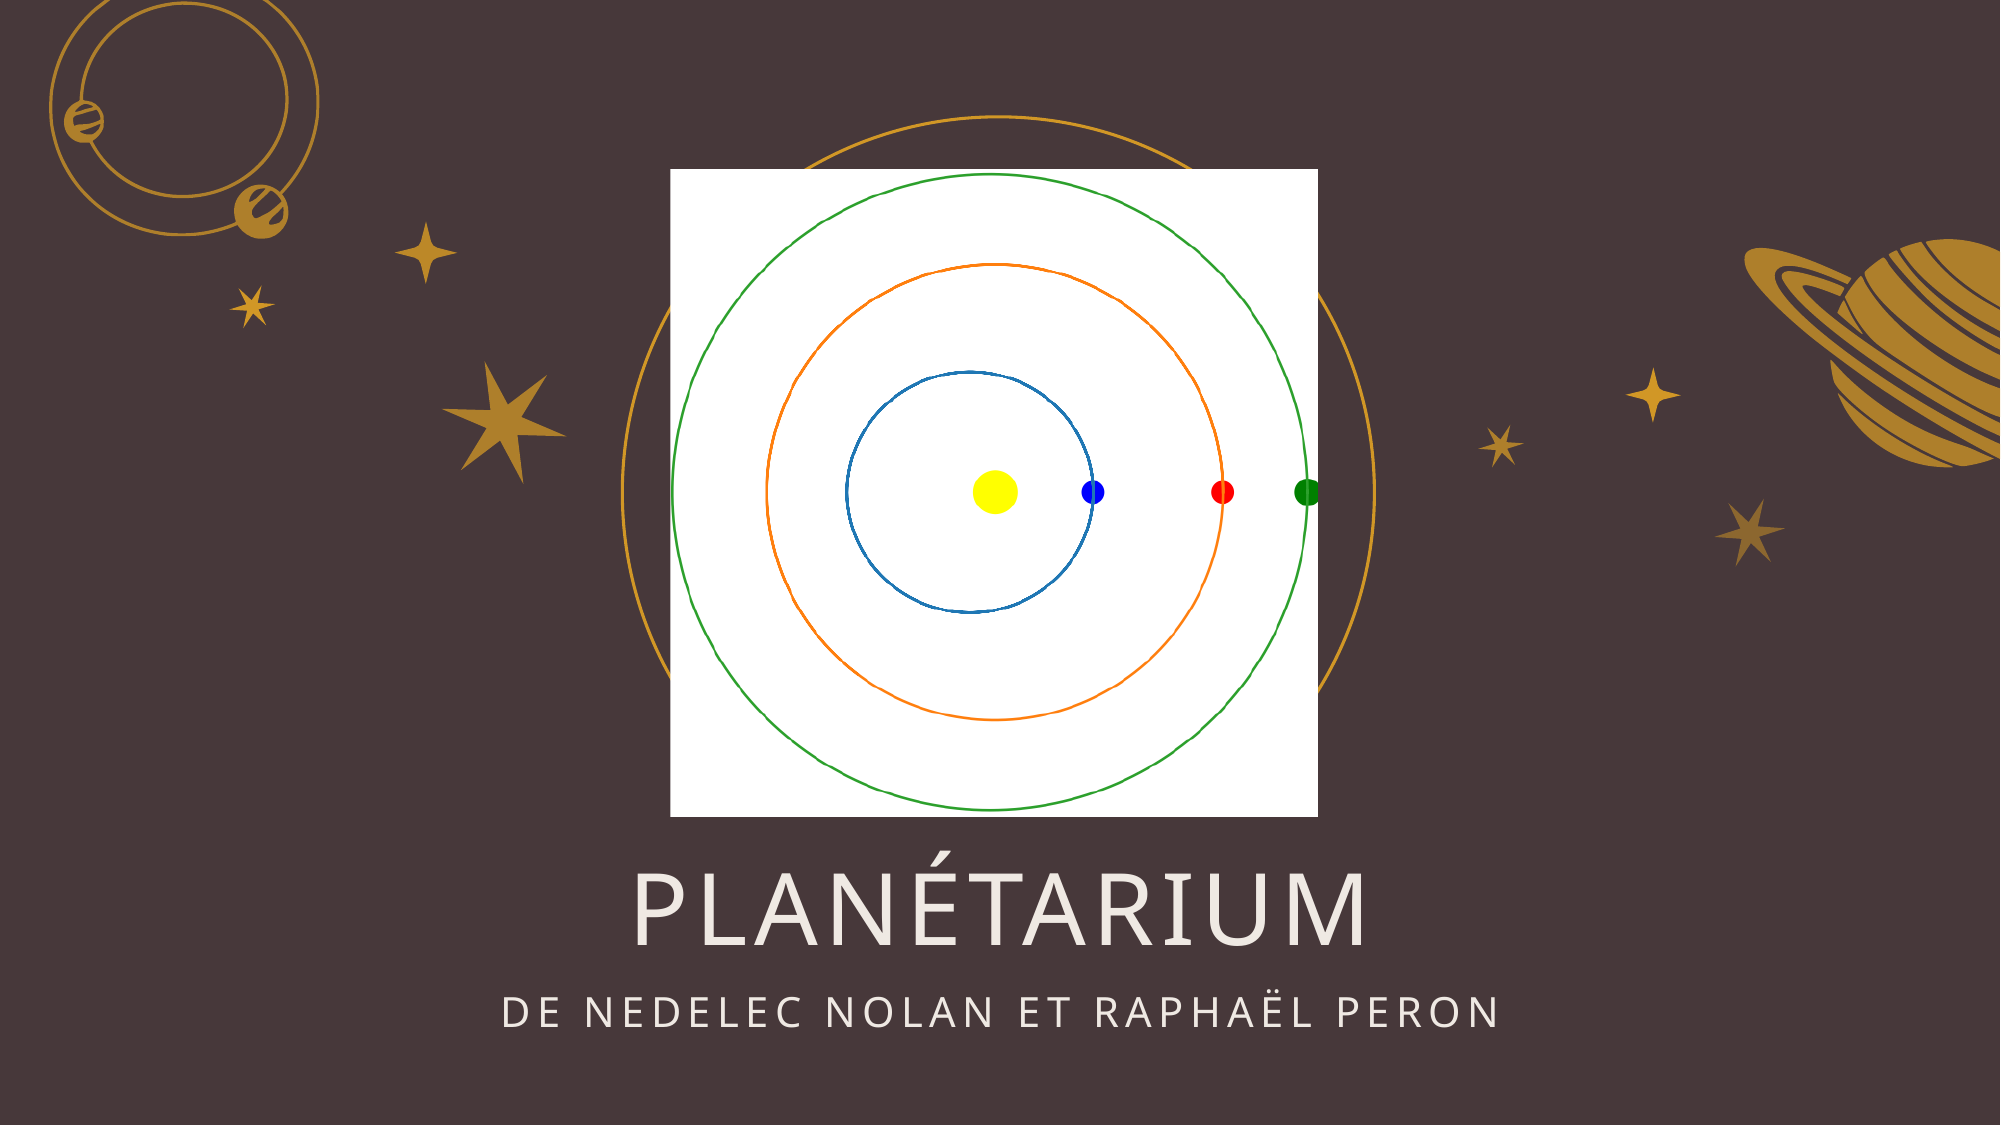

# Planétarium
de Nedelec Nolan et Raphaël Peron